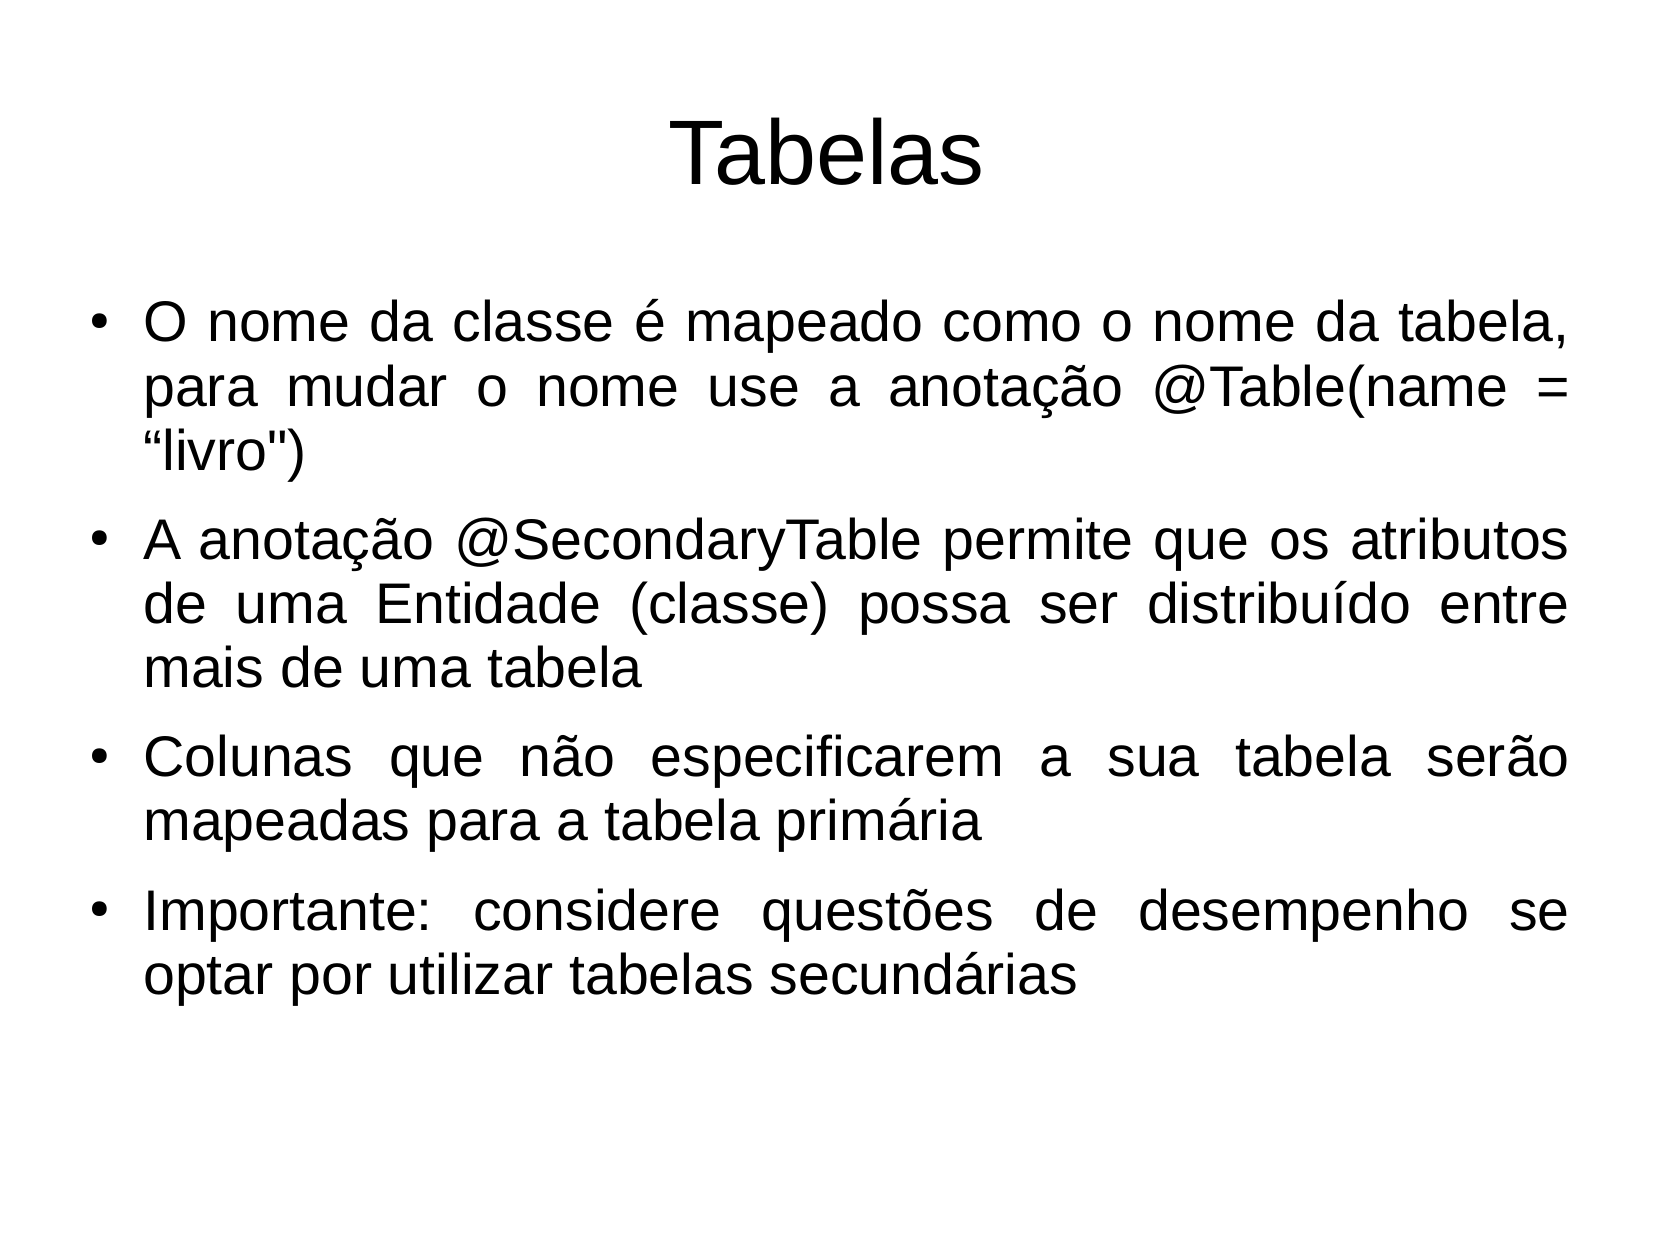

# Tabelas
O nome da classe é mapeado como o nome da tabela, para mudar o nome use a anotação @Table(name = “livro")
A anotação @SecondaryTable permite que os atributos de uma Entidade (classe) possa ser distribuído entre mais de uma tabela
Colunas que não especificarem a sua tabela serão mapeadas para a tabela primária
Importante: considere questões de desempenho se optar por utilizar tabelas secundárias